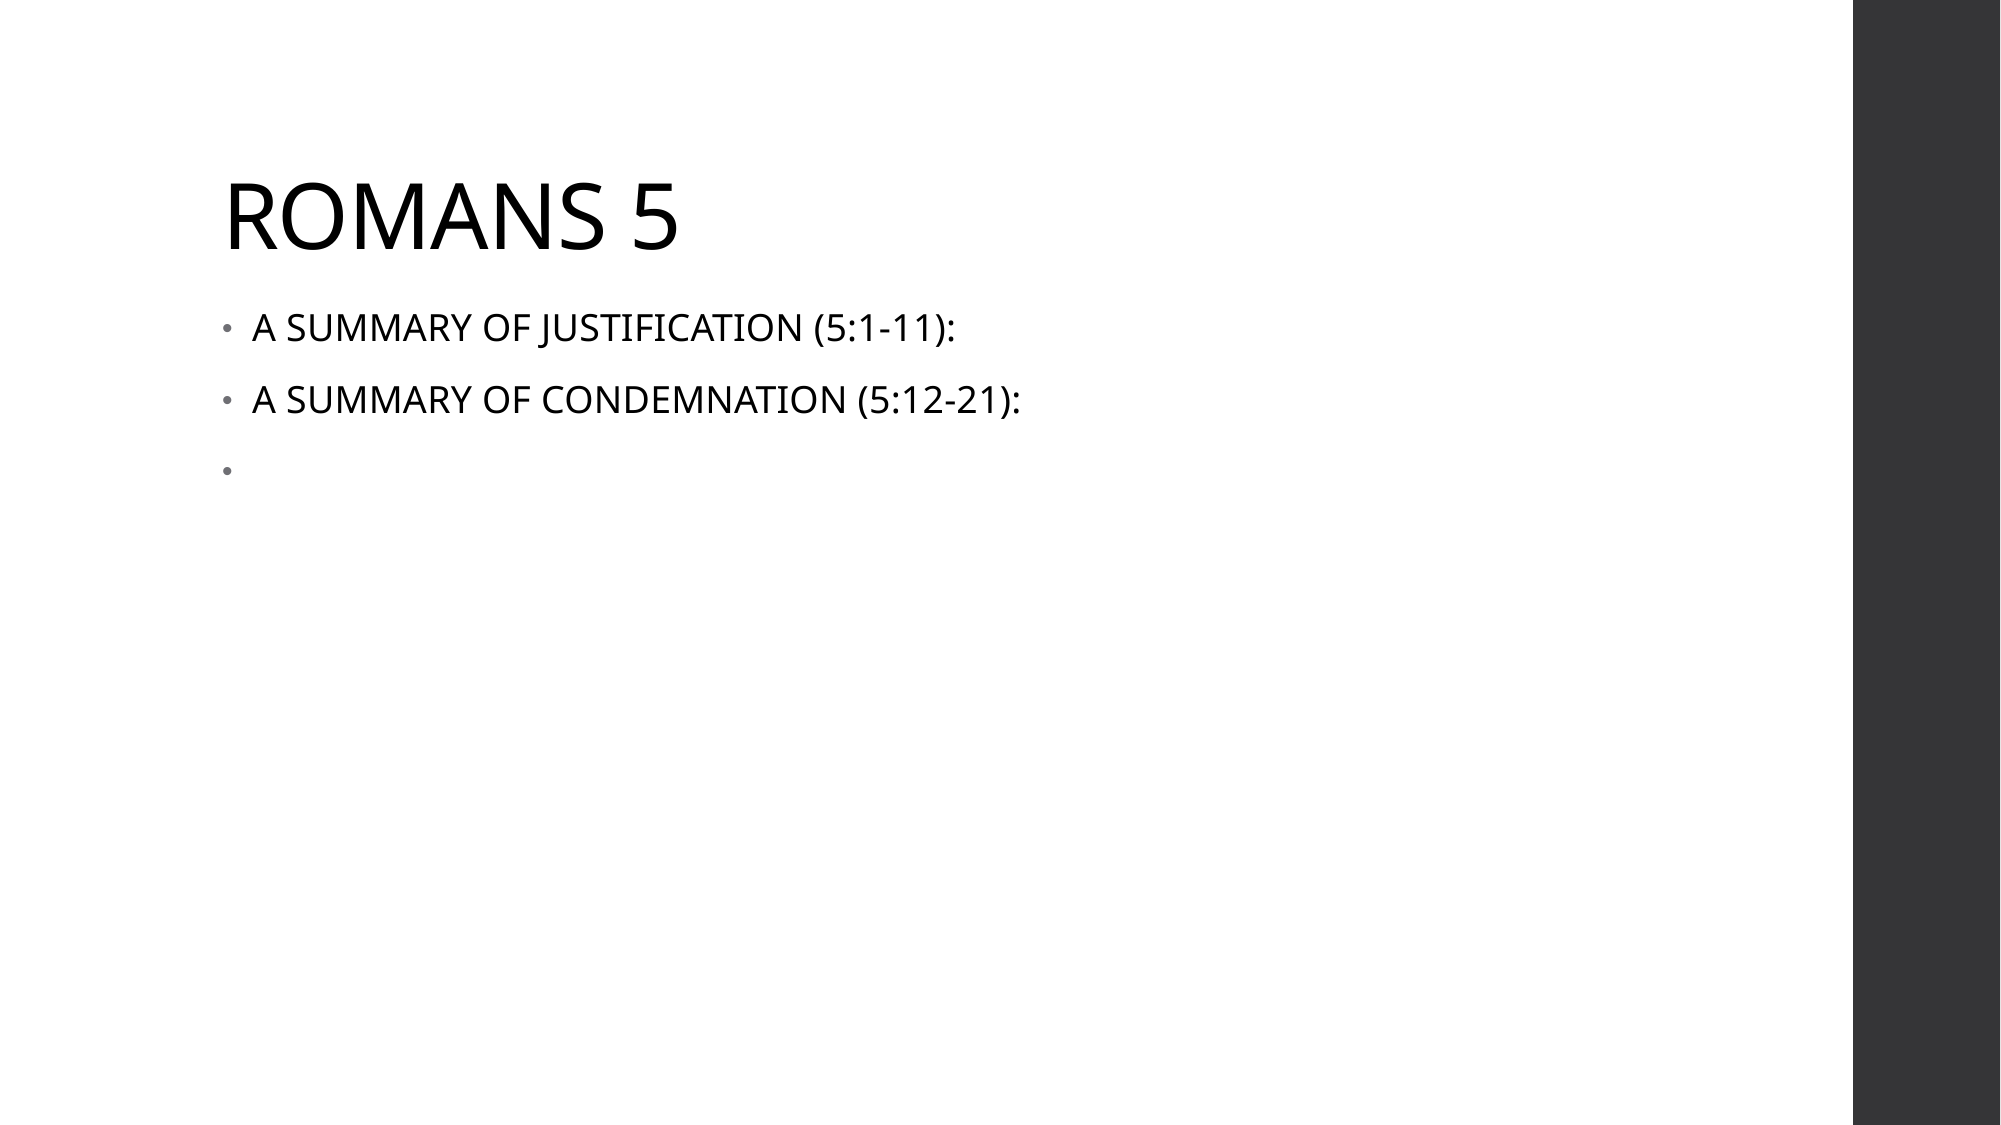

# ROMANS 5
A SUMMARY OF JUSTIFICATION (5:1-11):
A SUMMARY OF CONDEMNATION (5:12-21):